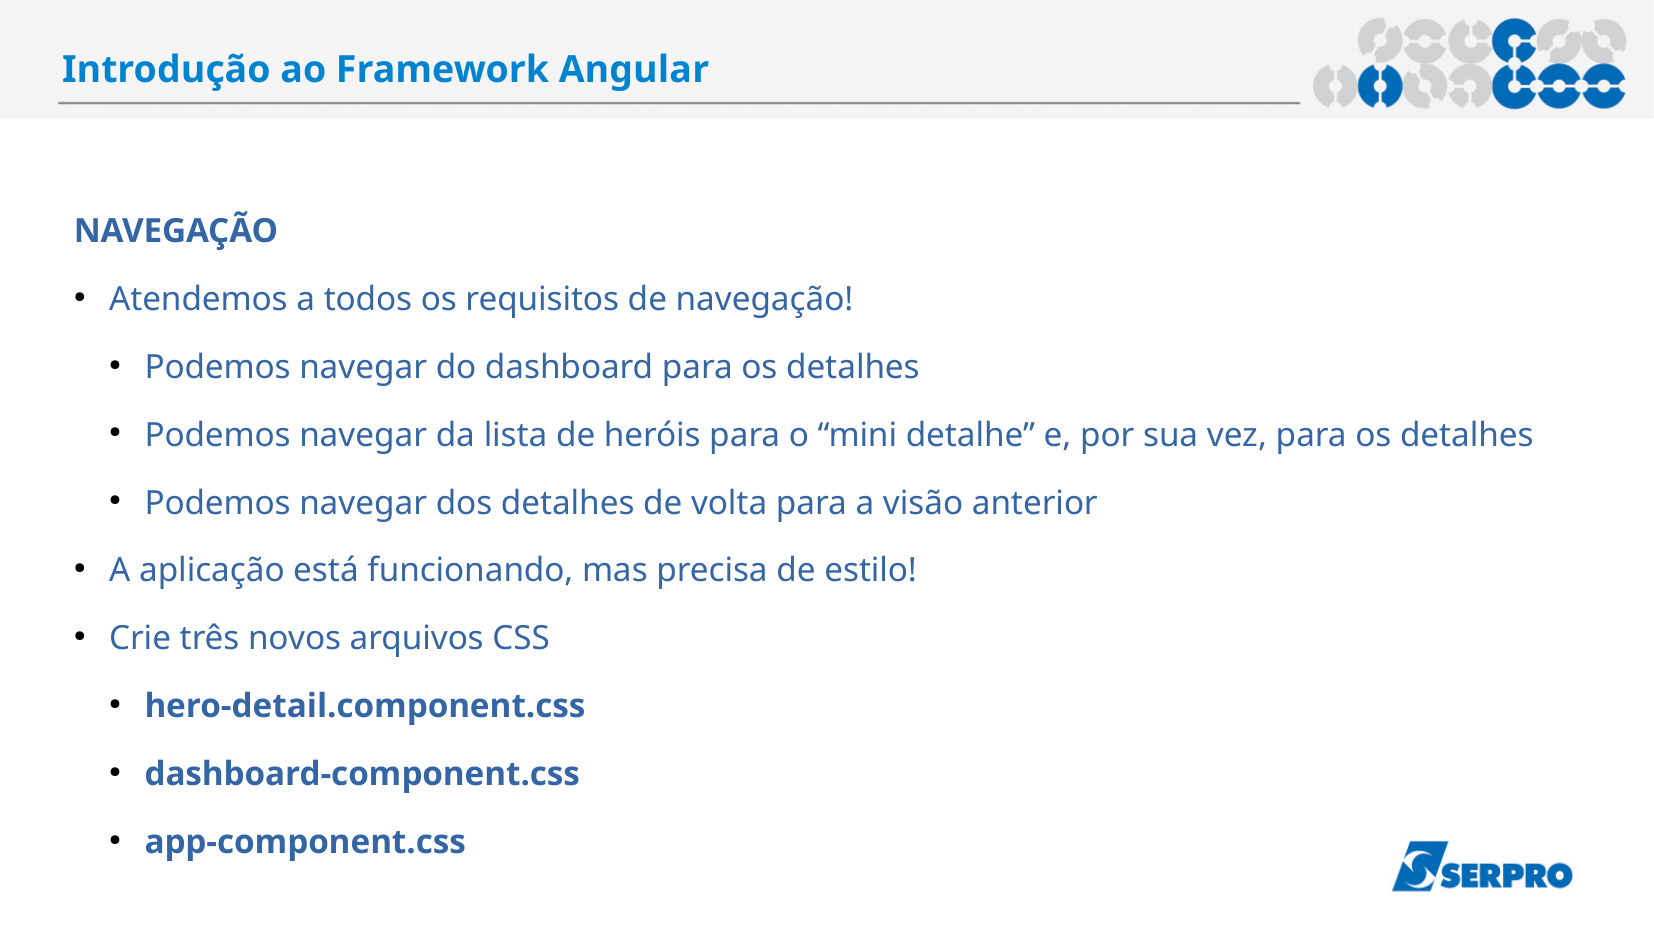

Introdução ao Framework Angular
NAVEGAÇÃO
Atendemos a todos os requisitos de navegação!
Podemos navegar do dashboard para os detalhes
Podemos navegar da lista de heróis para o “mini detalhe” e, por sua vez, para os detalhes
Podemos navegar dos detalhes de volta para a visão anterior
A aplicação está funcionando, mas precisa de estilo!
Crie três novos arquivos CSS
hero-detail.component.css
dashboard-component.css
app-component.css